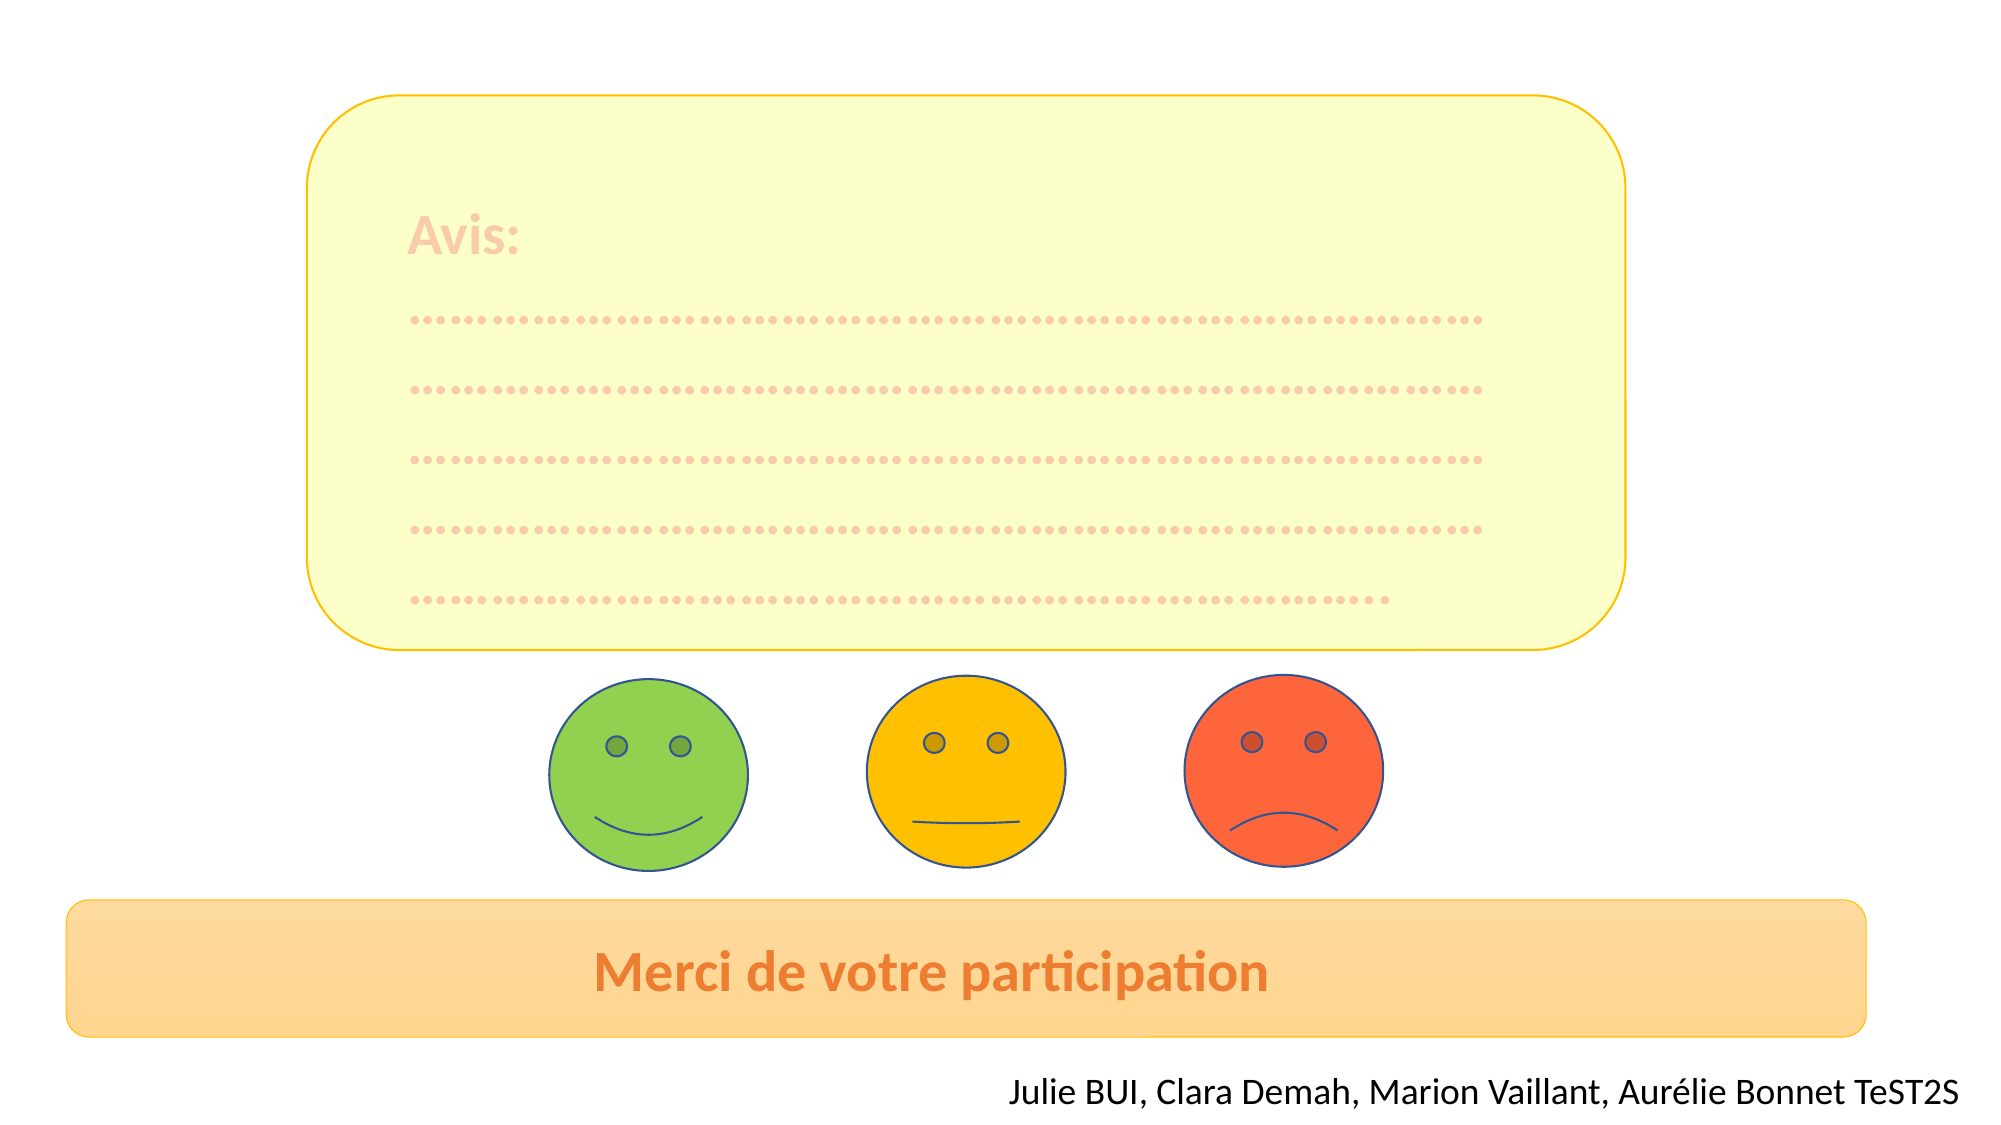

Avis:…………………………………………………………………………………………………………………………………………………………………………………………………………………………………………………………………………………………………………………………………………………..
Merci de votre participation
Julie BUI, Clara Demah, Marion Vaillant, Aurélie Bonnet TeST2S